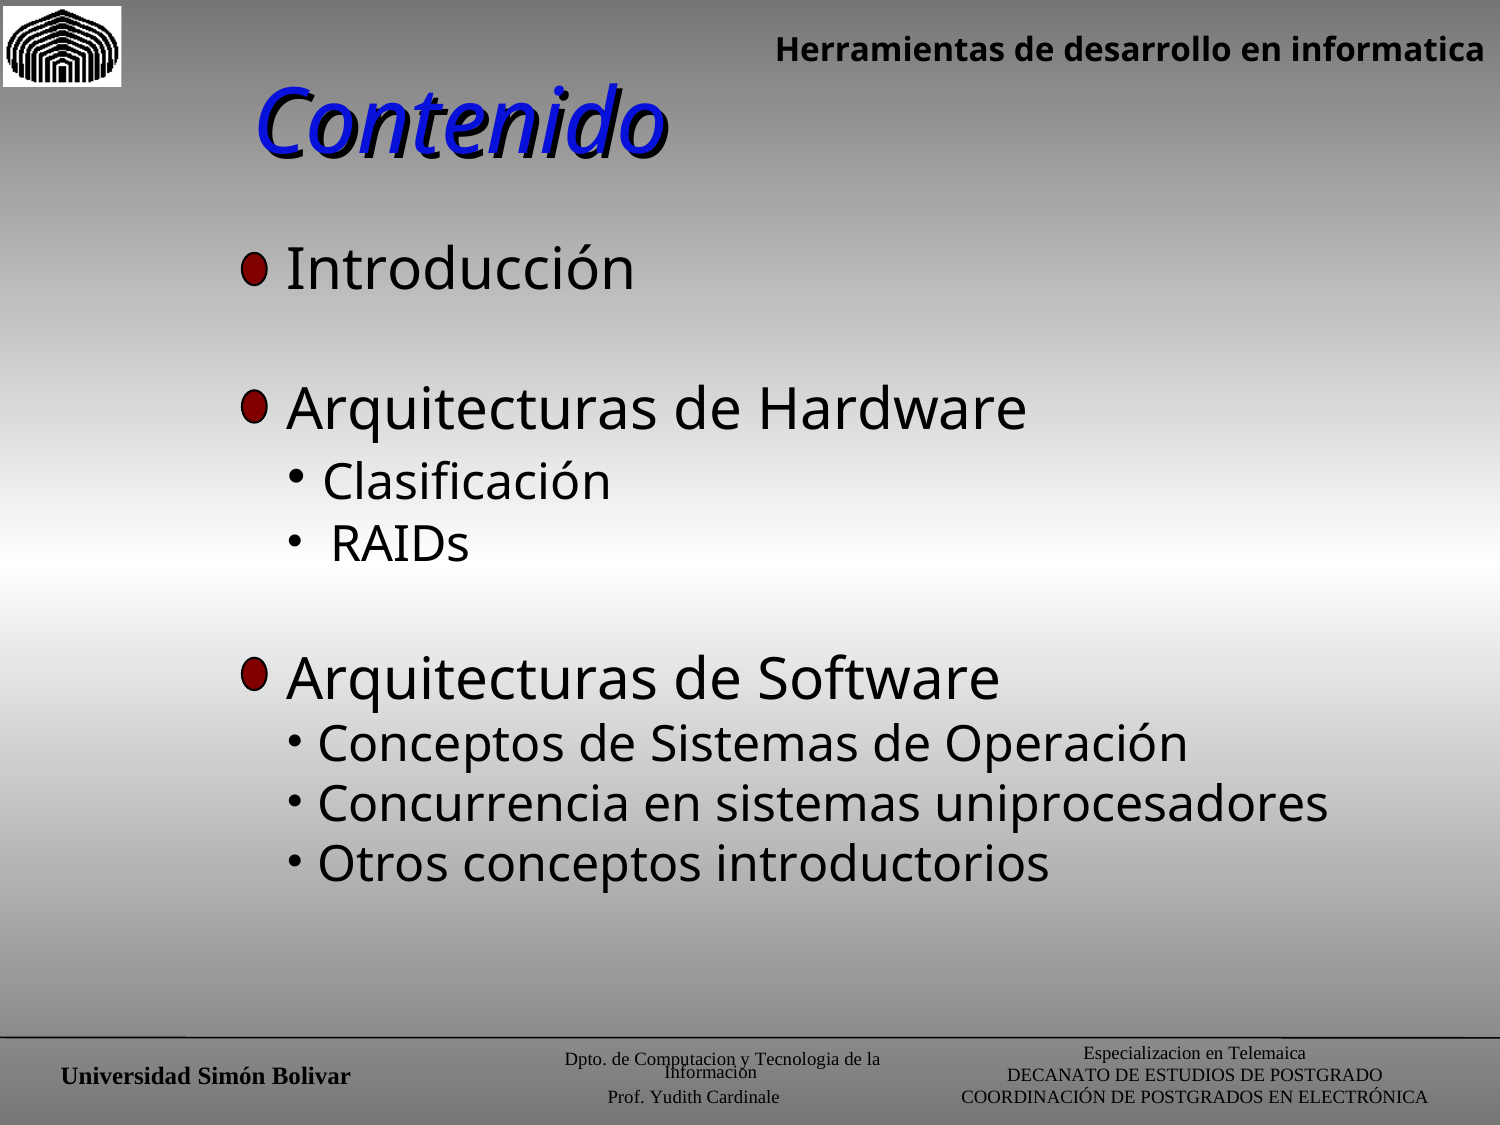

# Contenido
Introducción
Arquitecturas de Hardware
 Clasificación
 RAIDs
Arquitecturas de Software
 Conceptos de Sistemas de Operación
 Concurrencia en sistemas uniprocesadores
 Otros conceptos introductorios